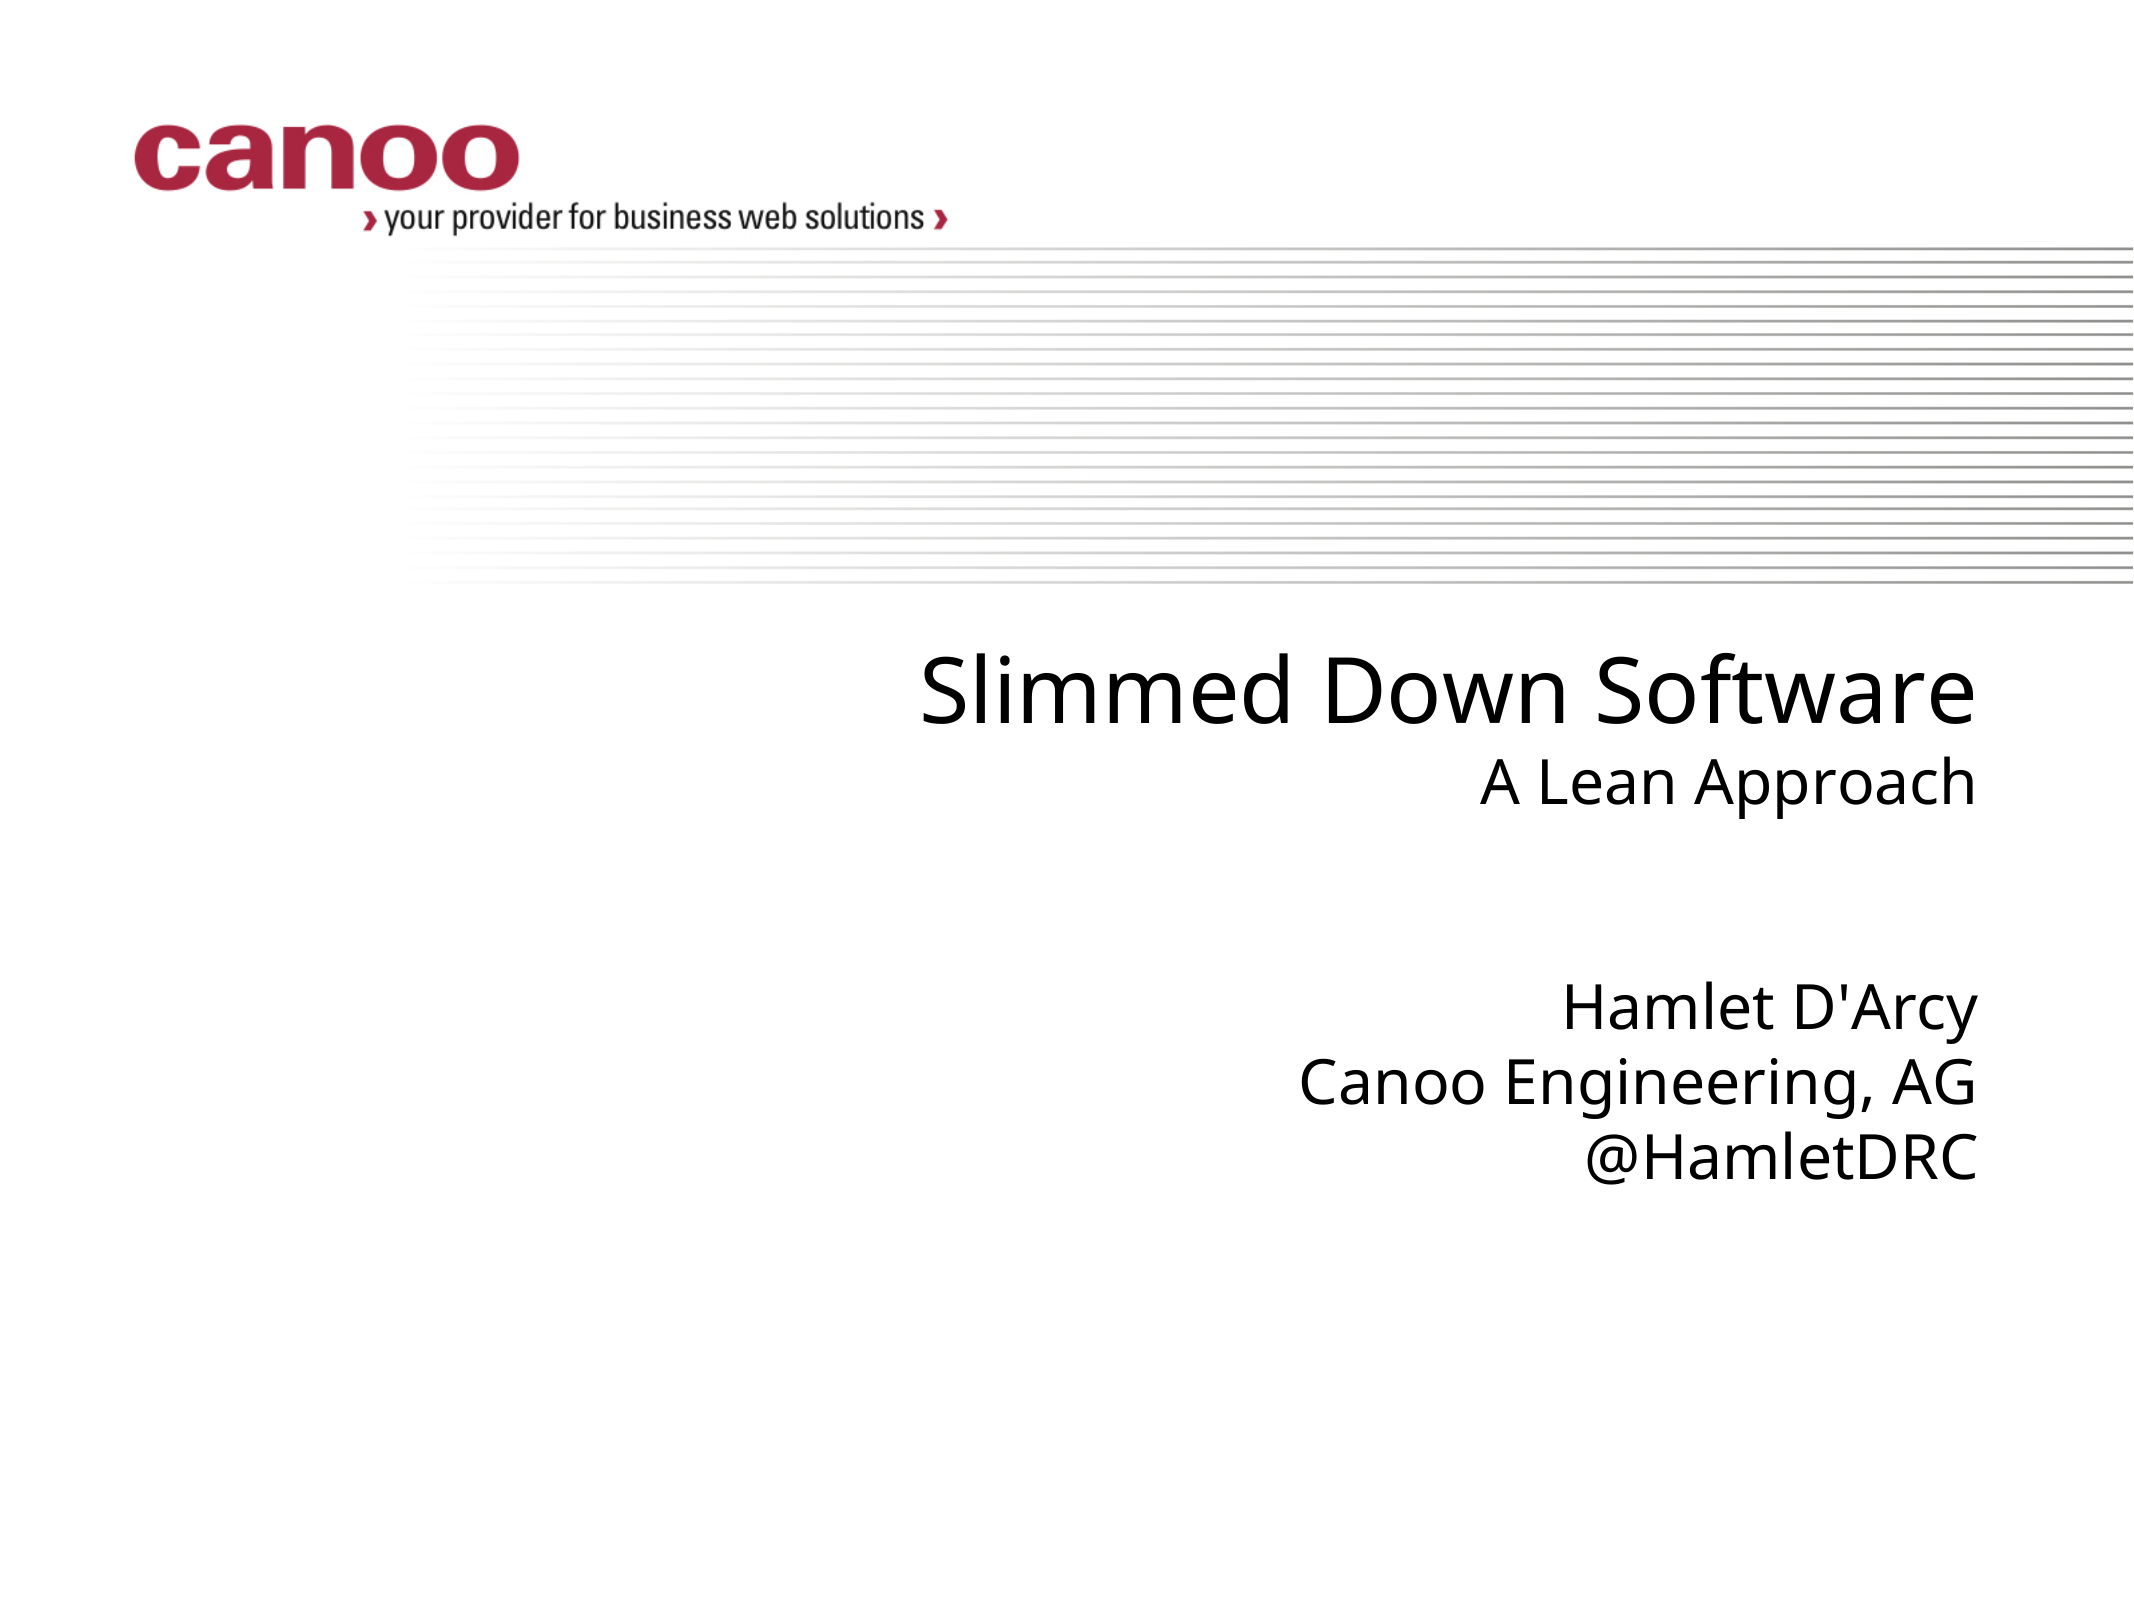

# Slimmed Down Software A Lean Approach Hamlet D'Arcy Canoo Engineering, AG @HamletDRC